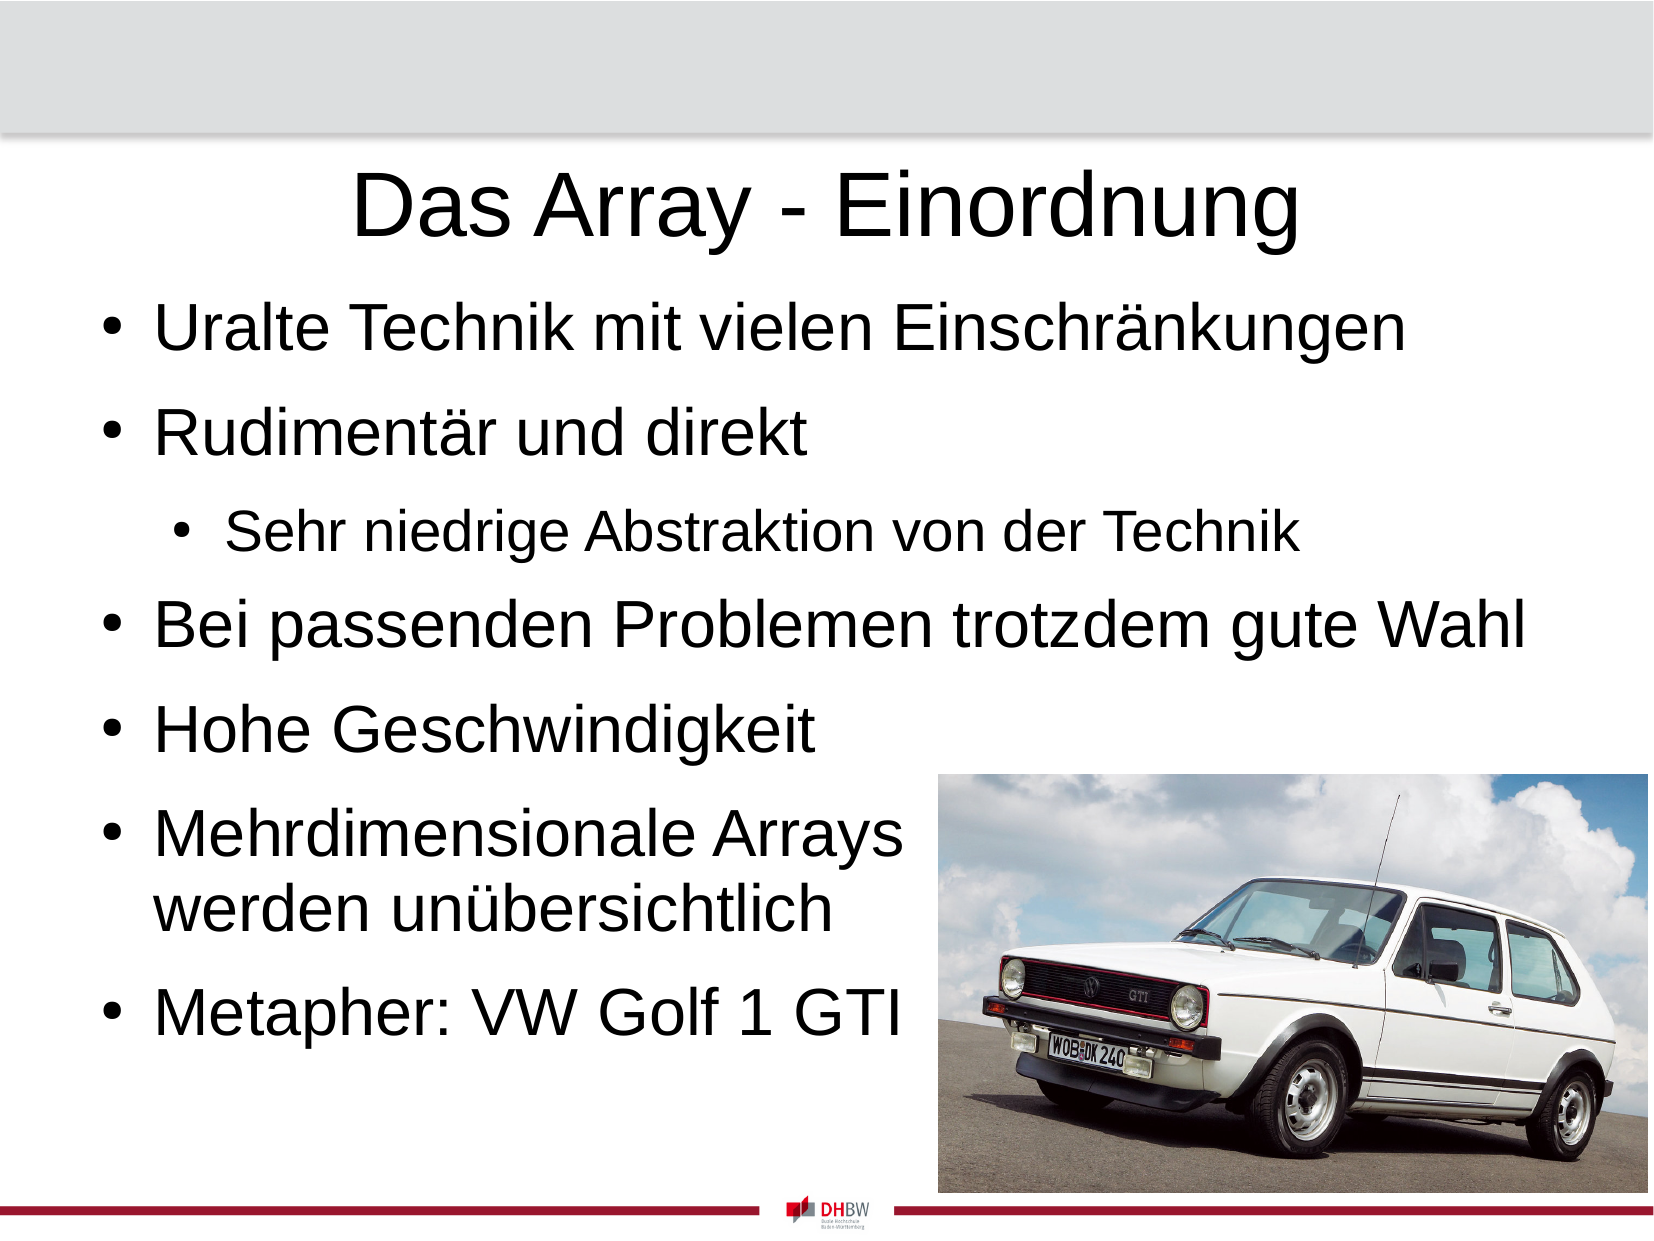

# Das Array - Einordnung
Uralte Technik mit vielen Einschränkungen
Rudimentär und direkt
Sehr niedrige Abstraktion von der Technik
Bei passenden Problemen trotzdem gute Wahl
Hohe Geschwindigkeit
Mehrdimensionale Arrays
werden unübersichtlich
Metapher: VW Golf 1 GTI